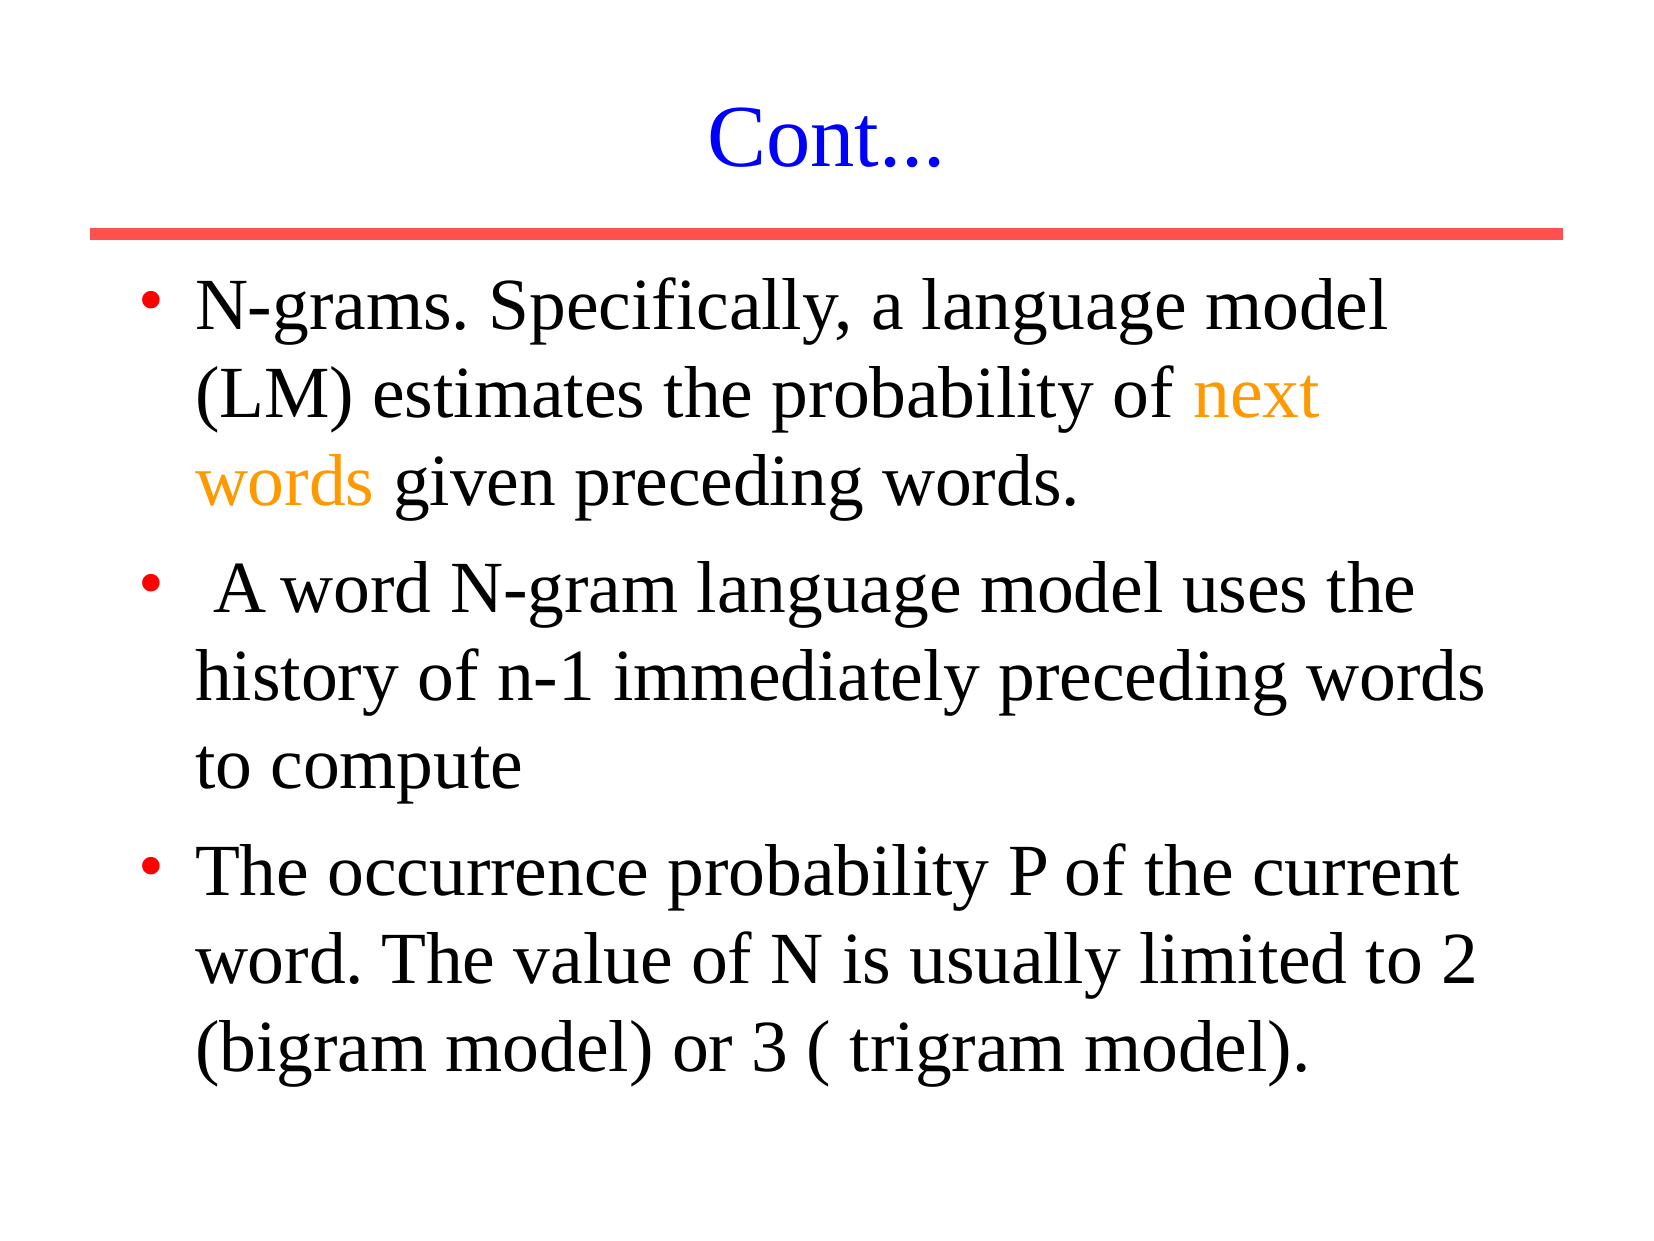

# Cont...
N-grams. Specifically, a language model (LM) estimates the probability of next words given preceding words.
 A word N-gram language model uses the history of n-1 immediately preceding words to compute
The occurrence probability P of the current word. The value of N is usually limited to 2 (bigram model) or 3 ( trigram model).